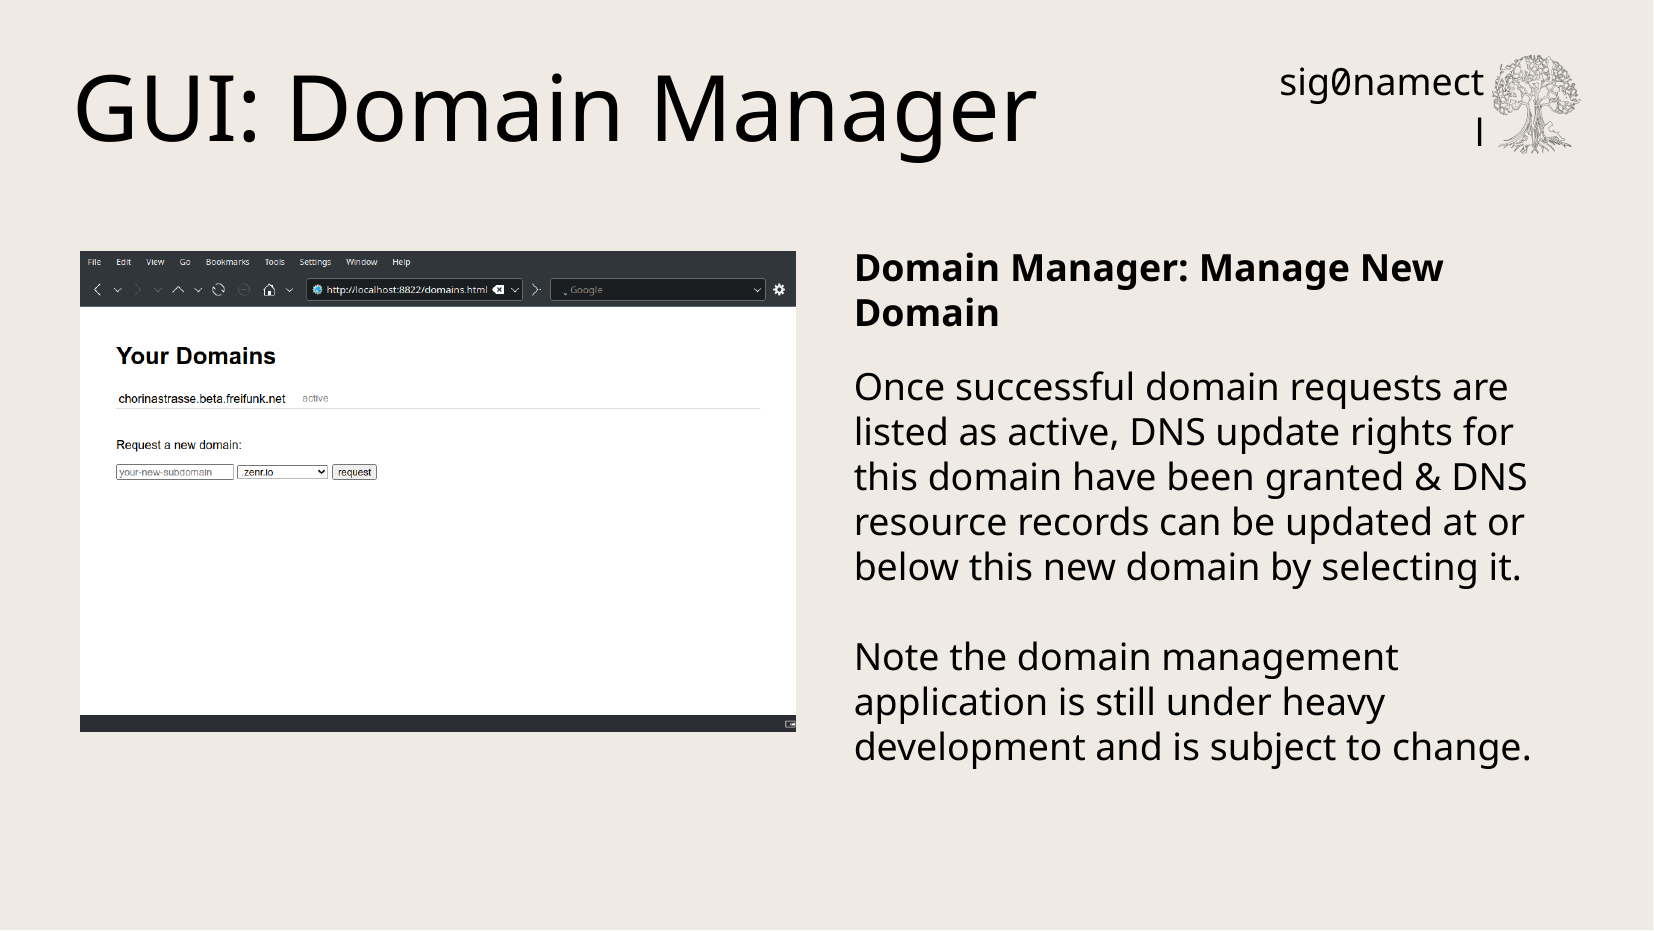

GUI: Domain Manager
sig0namectl
# Domain Manager: Manage New Domain
Once successful domain requests are listed as active, DNS update rights for this domain have been granted & DNS resource records can be updated at or below this new domain by selecting it.
Note the domain management application is still under heavy development and is subject to change.